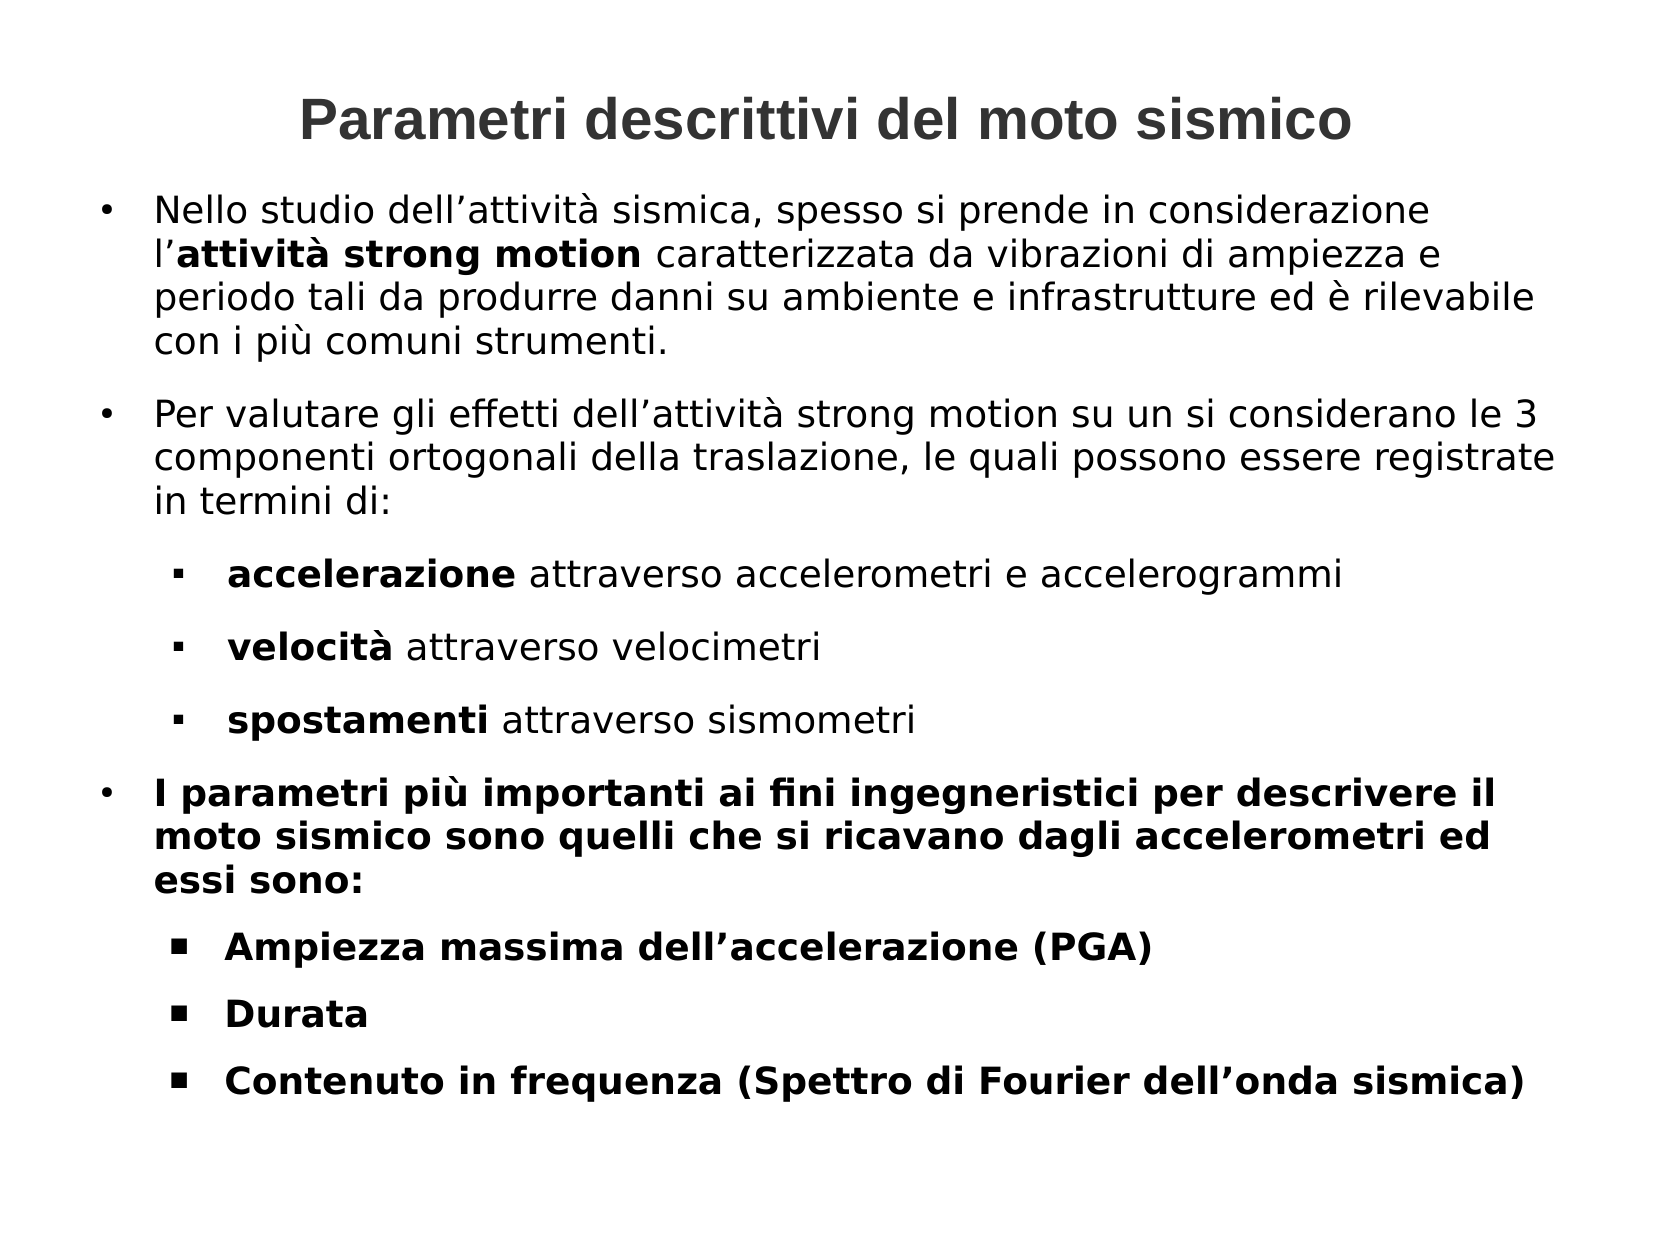

# Parametri descrittivi del moto sismico
Nello studio dell’attività sismica, spesso si prende in considerazione l’attività strong motion caratterizzata da vibrazioni di ampiezza e periodo tali da produrre danni su ambiente e infrastrutture ed è rilevabile con i più comuni strumenti.
Per valutare gli effetti dell’attività strong motion su un si considerano le 3 componenti ortogonali della traslazione, le quali possono essere registrate in termini di:
accelerazione attraverso accelerometri e accelerogrammi
velocità attraverso velocimetri
spostamenti attraverso sismometri
I parametri più importanti ai fini ingegneristici per descrivere il moto sismico sono quelli che si ricavano dagli accelerometri ed essi sono:
Ampiezza massima dell’accelerazione (PGA)
Durata
Contenuto in frequenza (Spettro di Fourier dell’onda sismica)